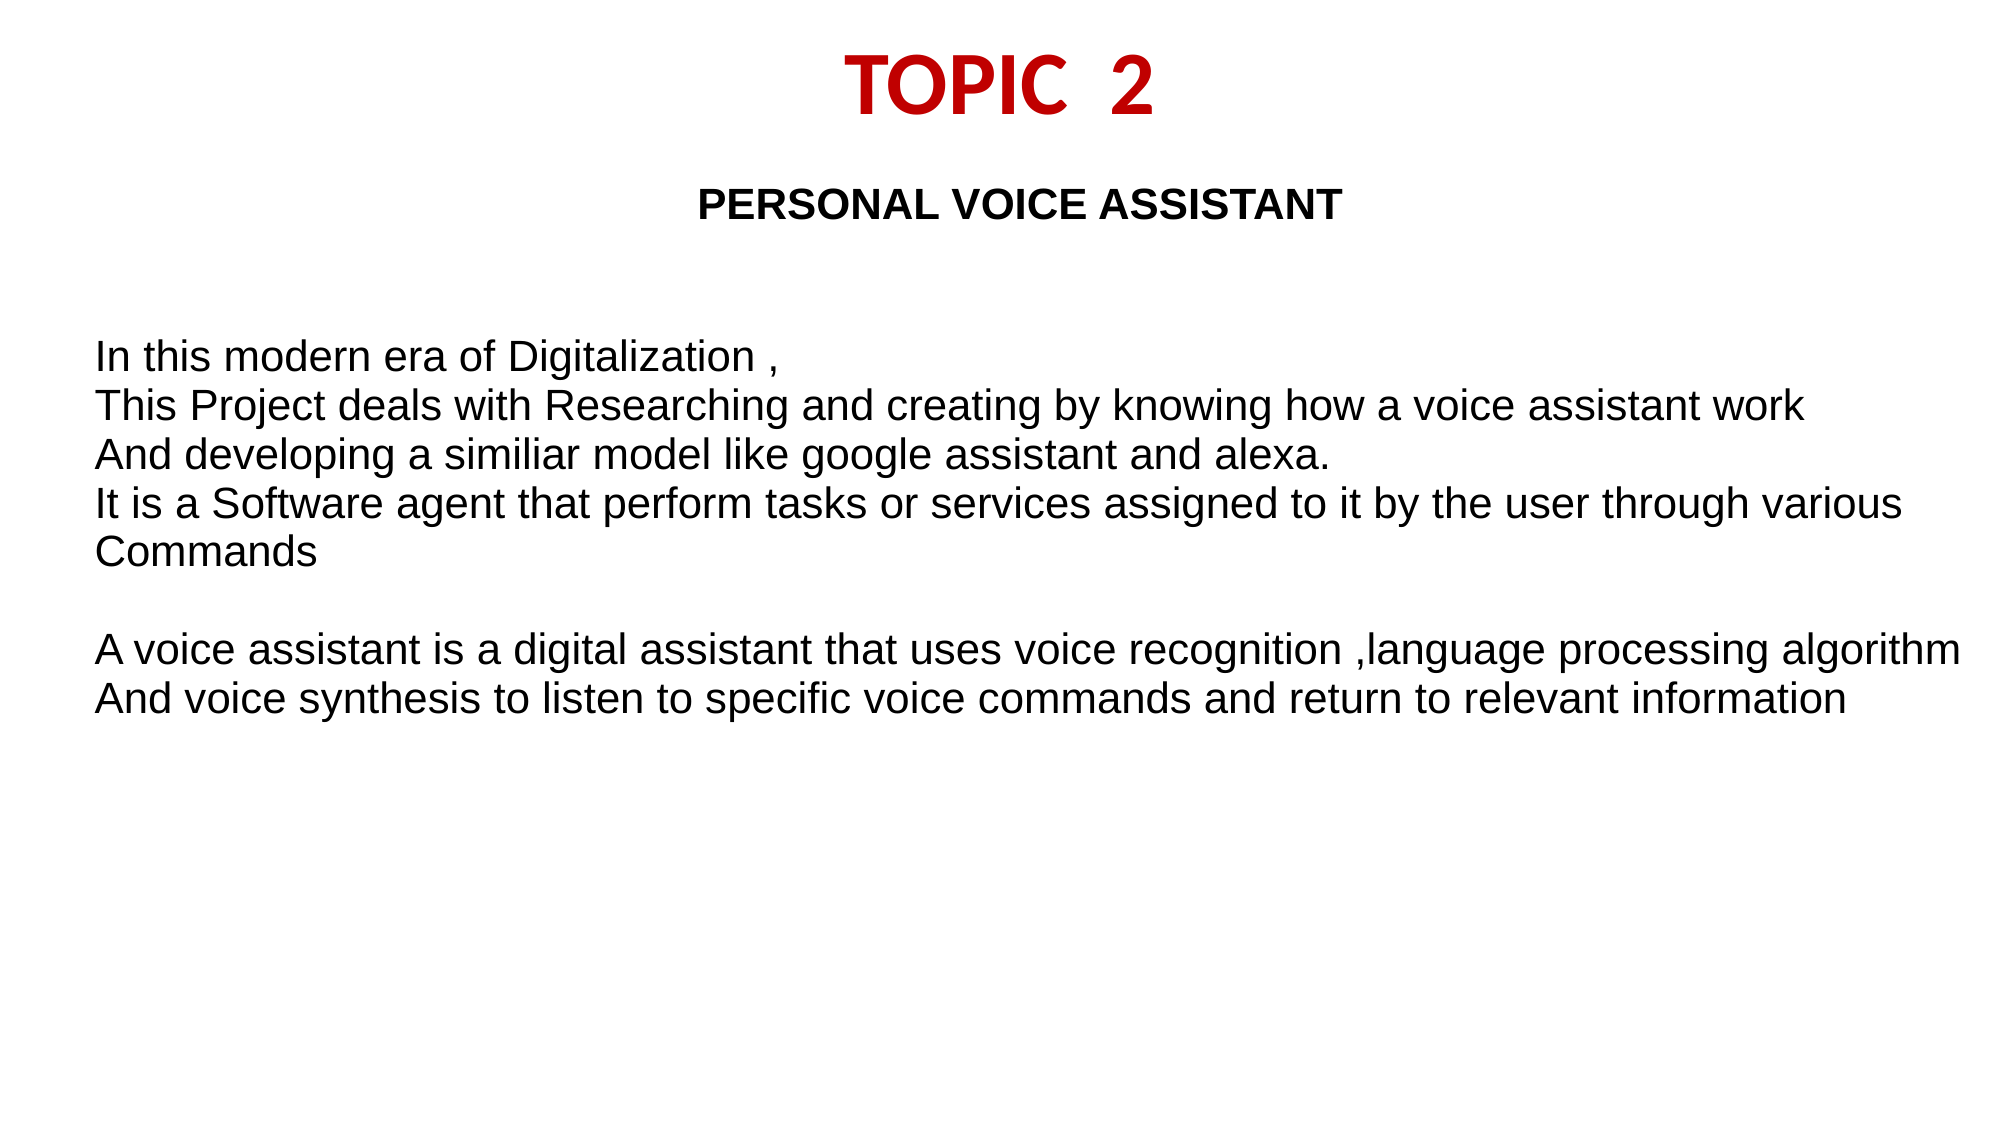

# TOPIC 2
PERSONAL VOICE ASSISTANT
In this modern era of Digitalization ,
This Project deals with Researching and creating by knowing how a voice assistant work
And developing a similiar model like google assistant and alexa.
It is a Software agent that perform tasks or services assigned to it by the user through various
Commands
A voice assistant is a digital assistant that uses voice recognition ,language processing algorithm
And voice synthesis to listen to specific voice commands and return to relevant information